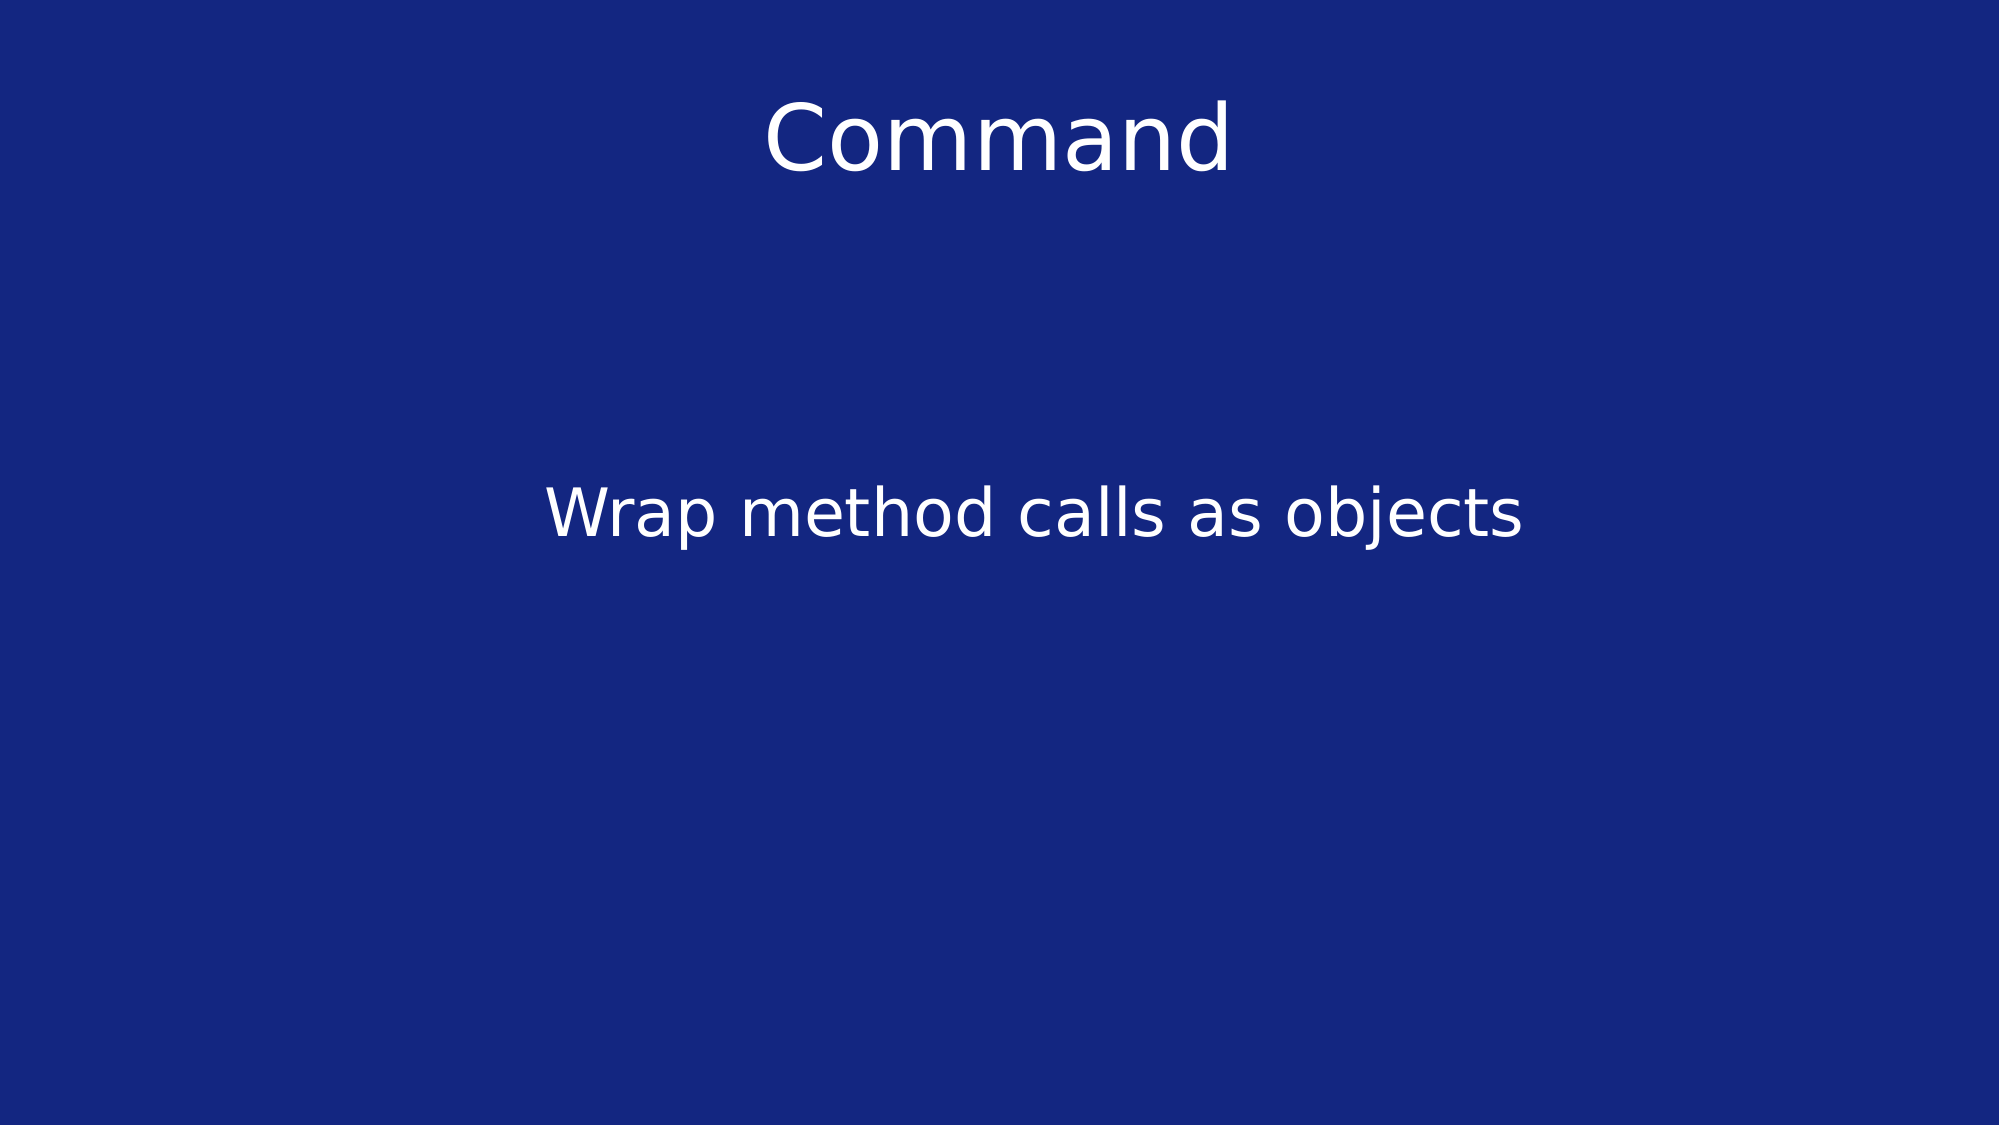

# Command
Wrap method calls as objects